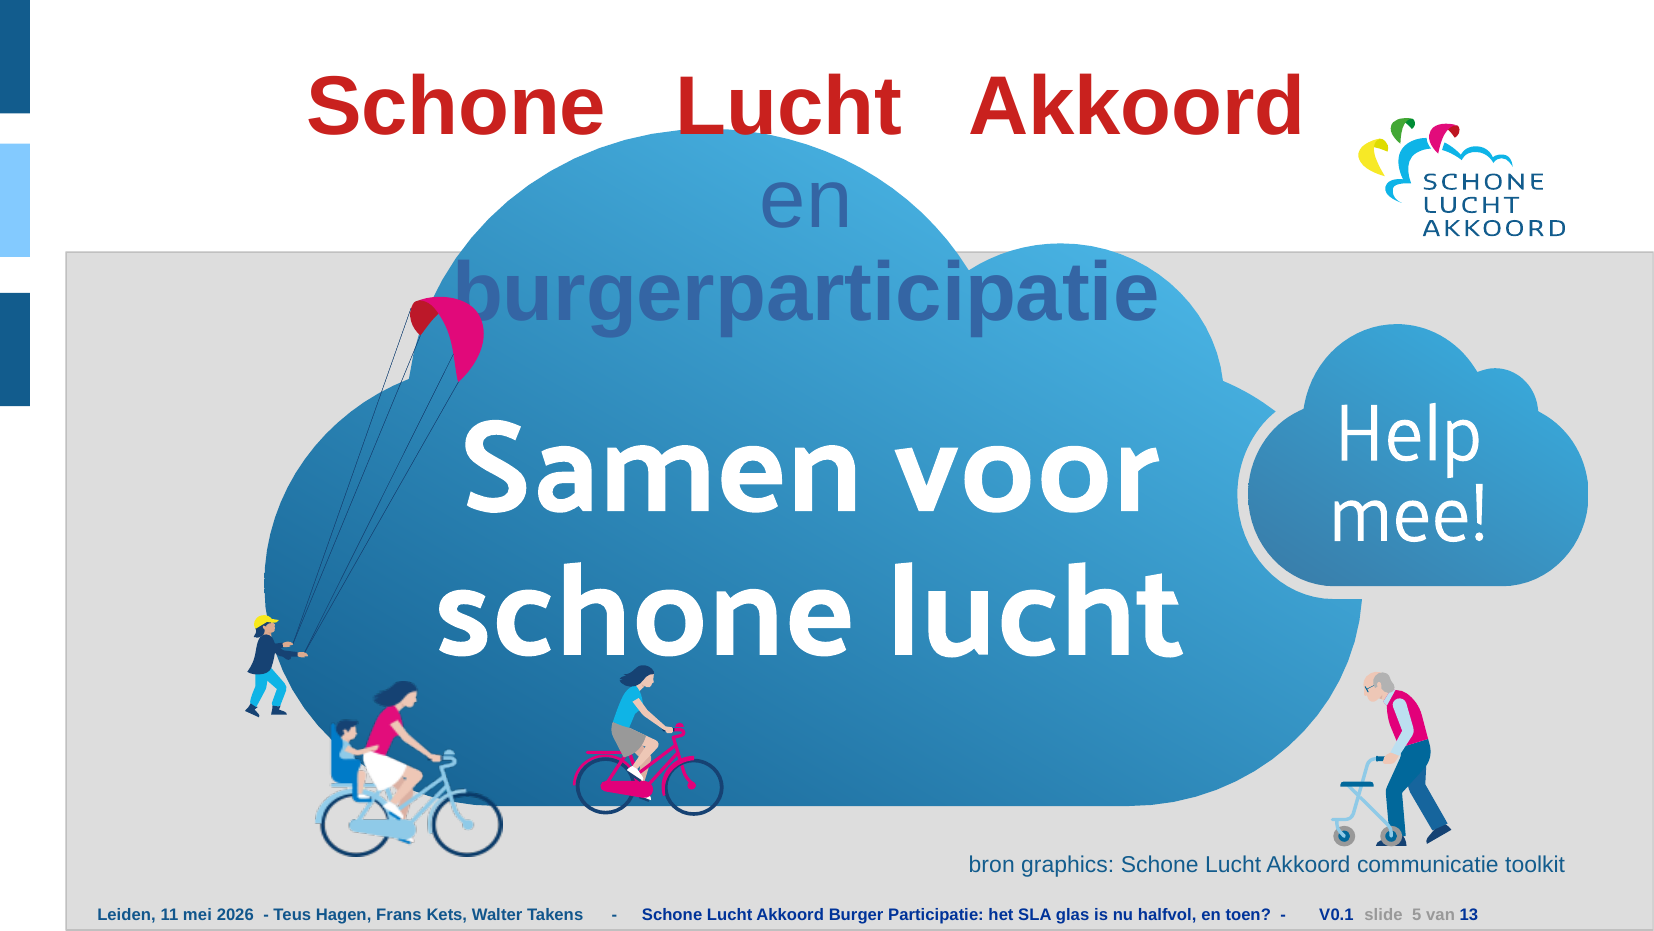

# Schone Lucht Akkoord en burgerparticipatie
bron graphics: Schone Lucht Akkoord communicatie toolkit